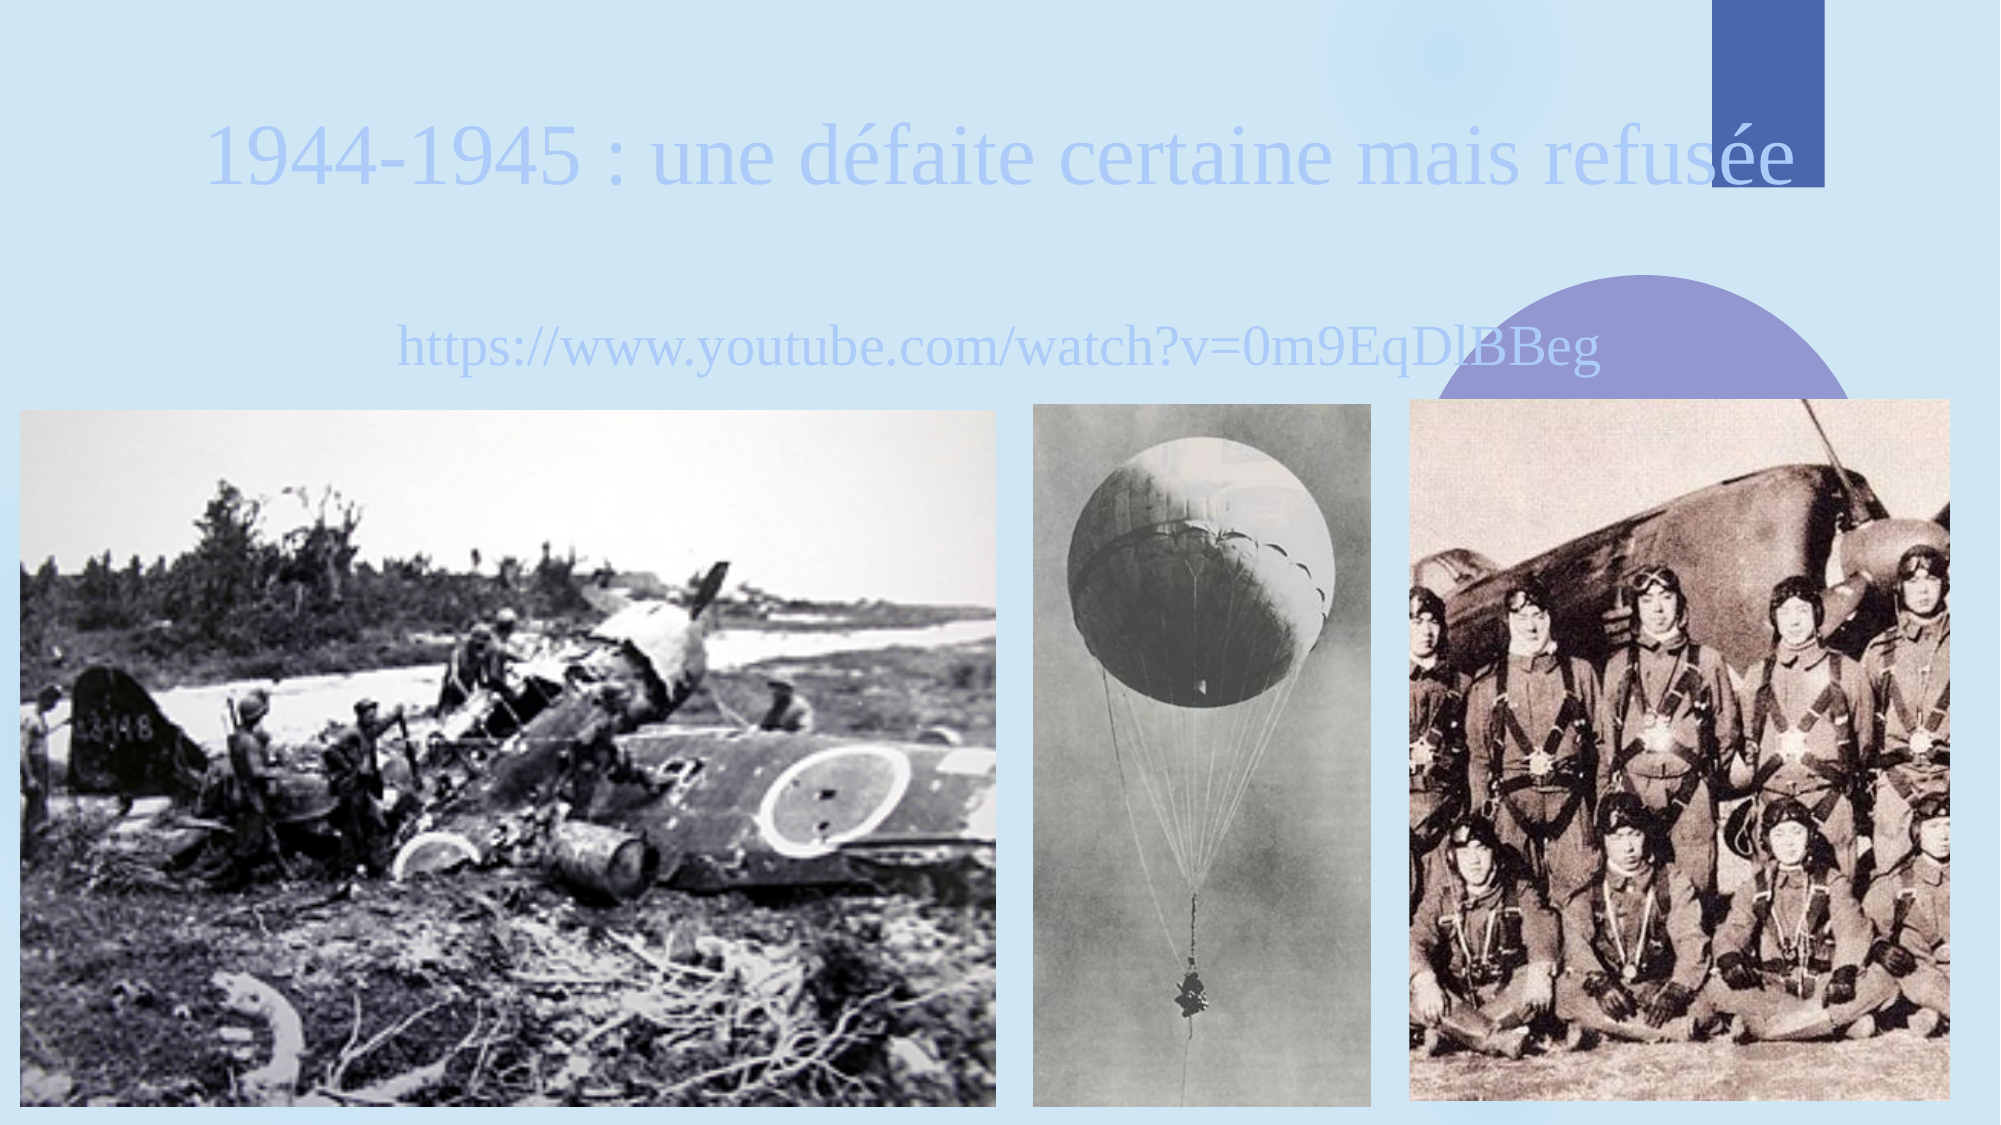

# 1944-1945 : une défaite certaine mais refusée https://www.youtube.com/watch?v=0m9EqDlBBeg